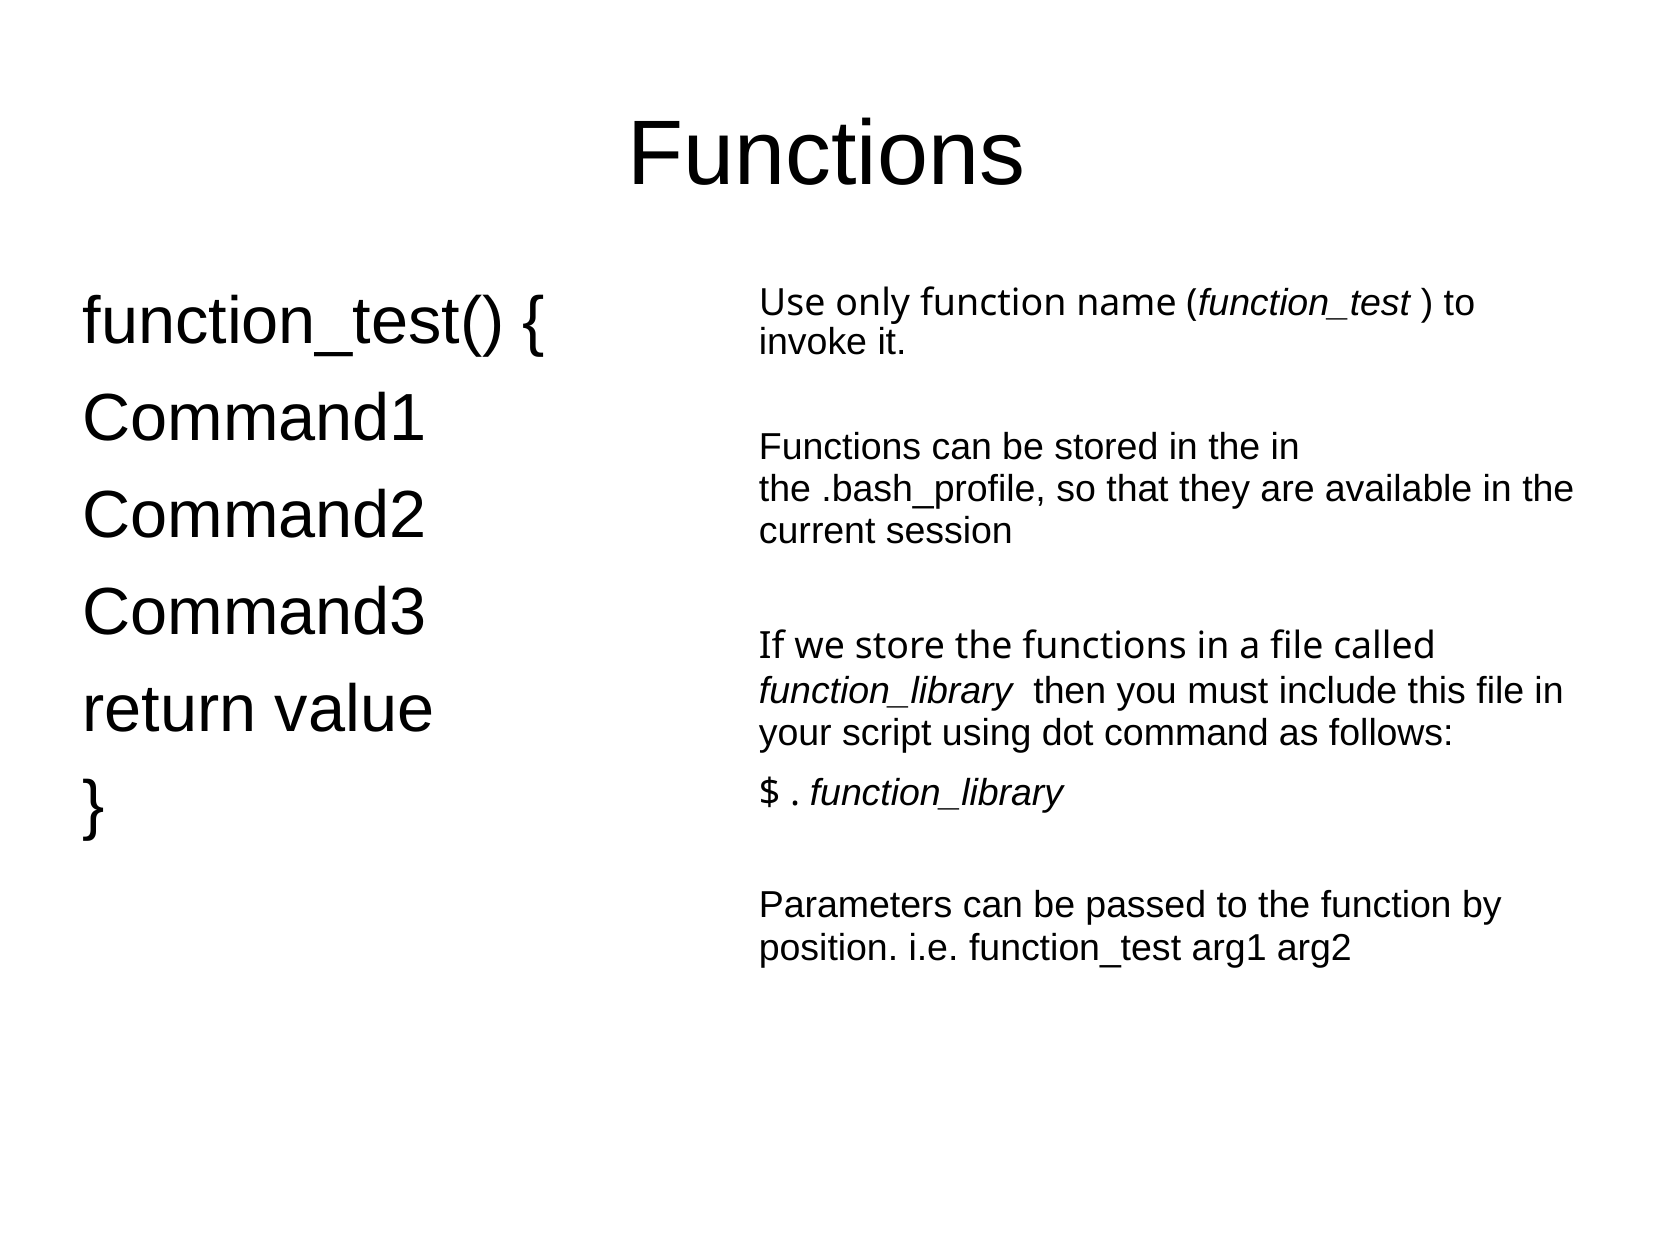

# Functions
Use only function name (function_test ) to invoke it.
Functions can be stored in the in the .bash_profile, so that they are available in the current session
If we store the functions in a file called function_library then you must include this file in your script using dot command as follows:
$ . function_library
Parameters can be passed to the function by position. i.e. function_test arg1 arg2
function_test() {
Command1
Command2
Command3
return value
}